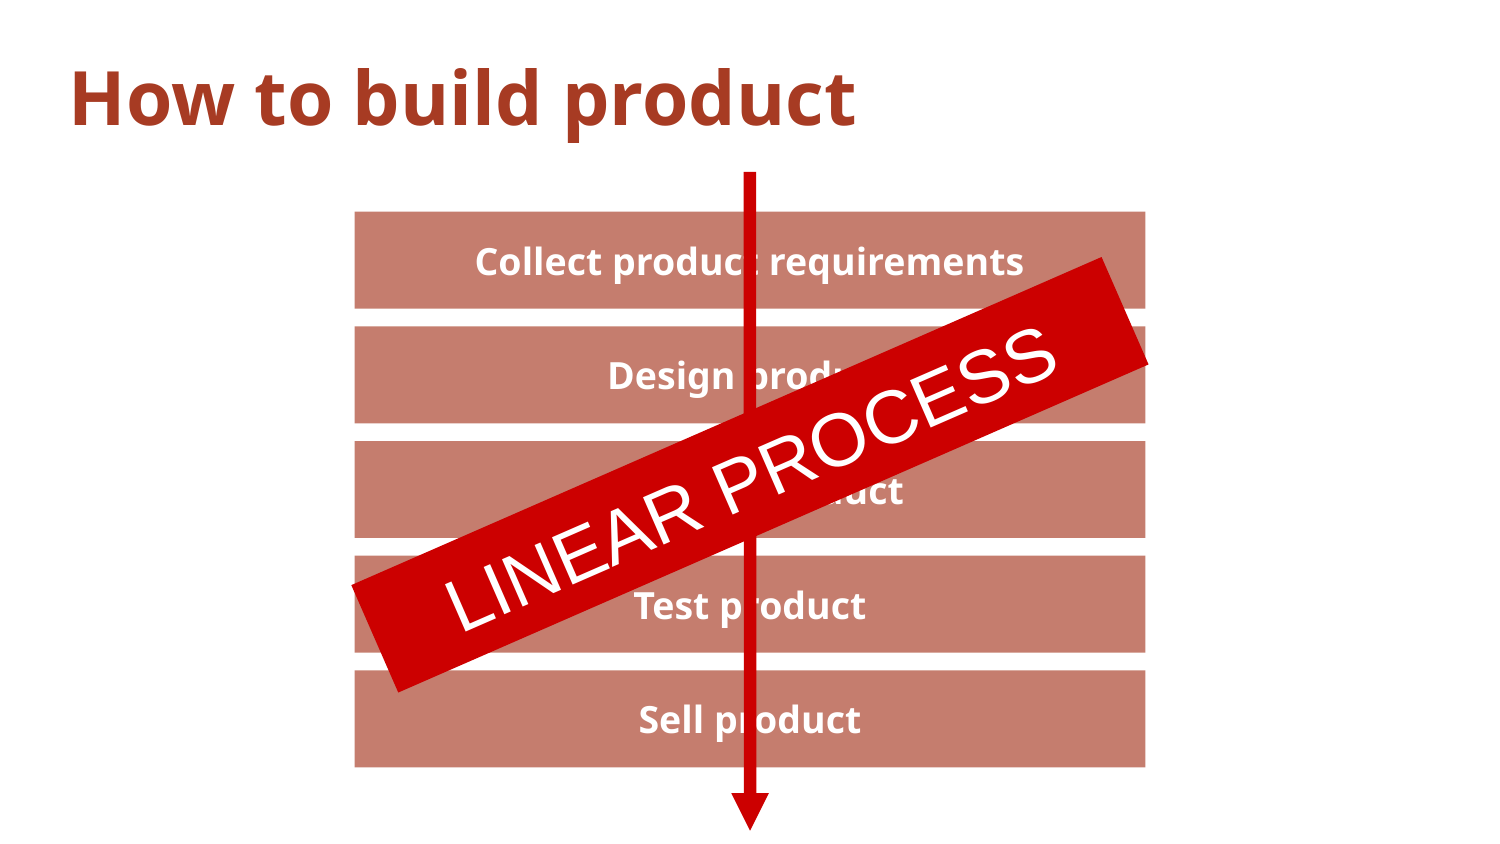

How to build product
Collect product requirements
Design product
LINEAR PROCESS
Develop product
Test product
Sell product